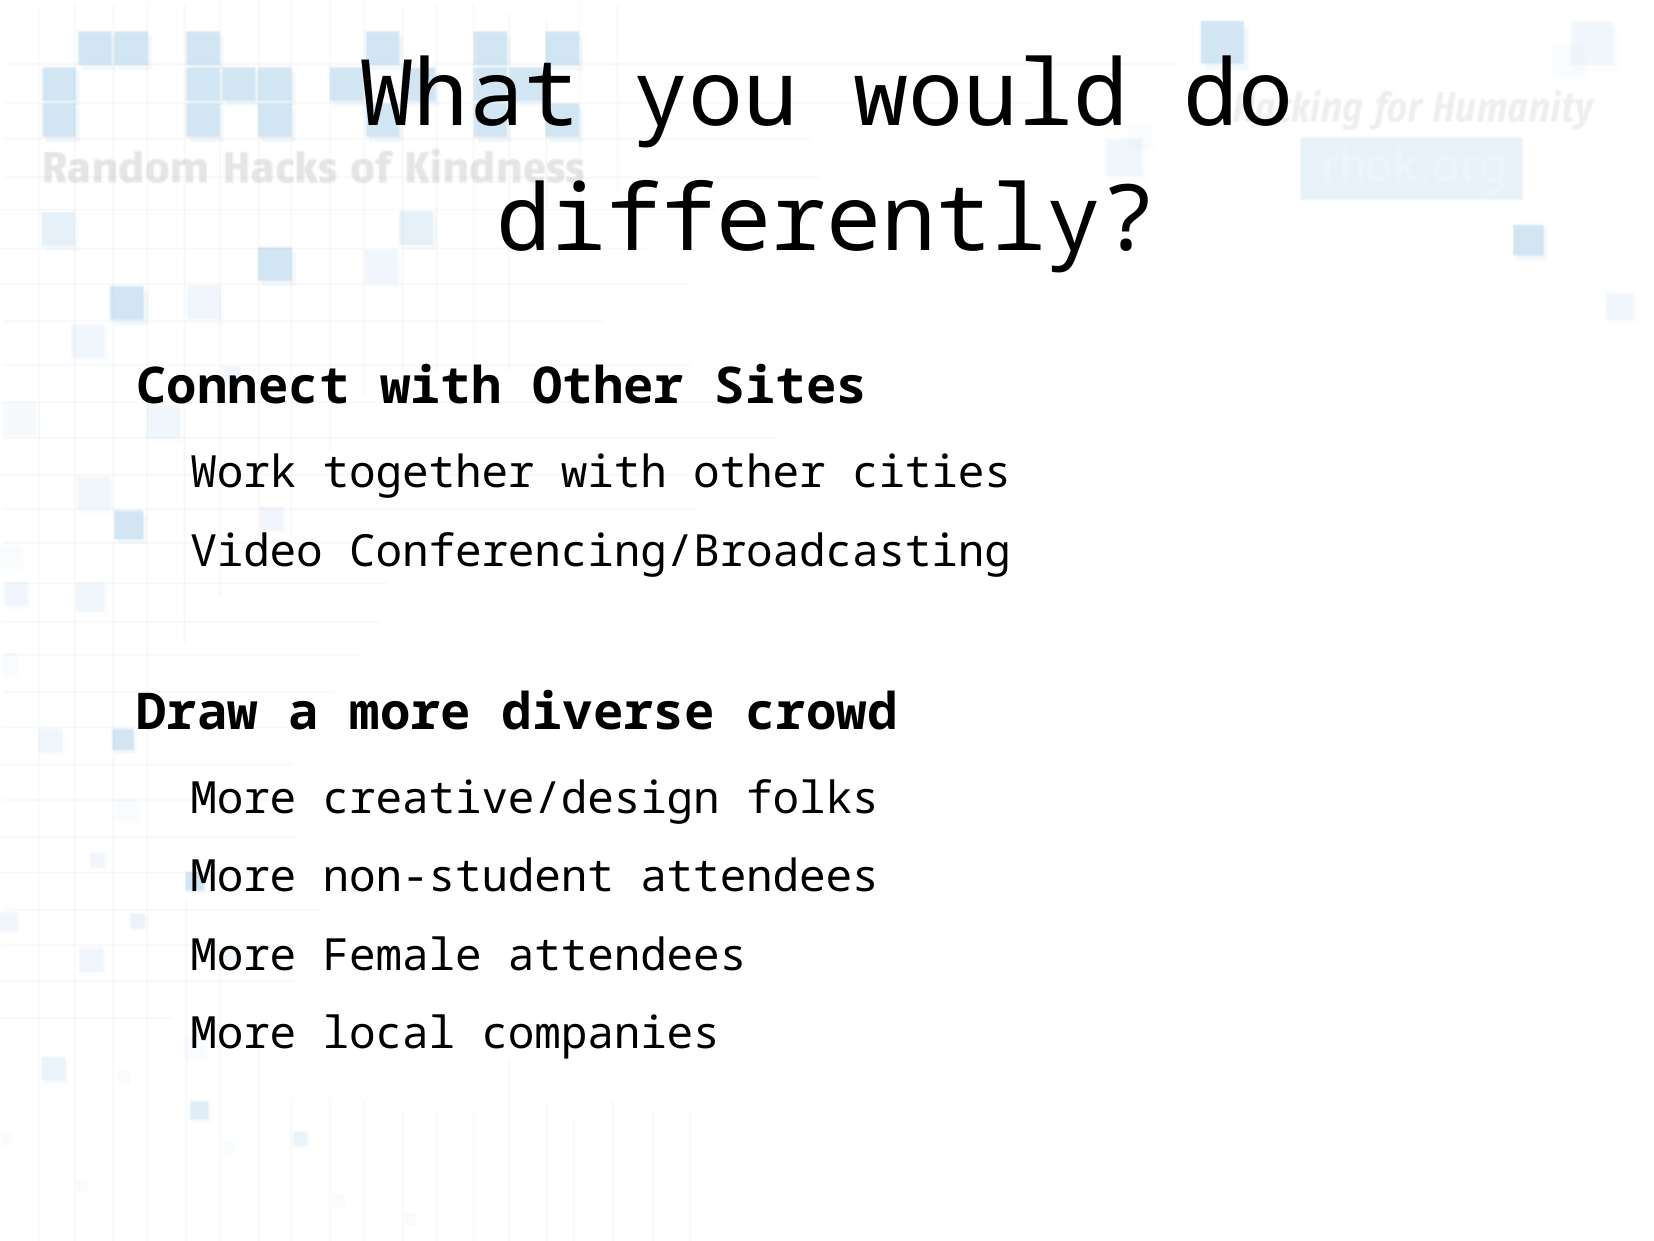

# What you would do differently?
Connect with Other Sites
Work together with other cities
Video Conferencing/Broadcasting
Draw a more diverse crowd
More creative/design folks
More non-student attendees
More Female attendees
More local companies